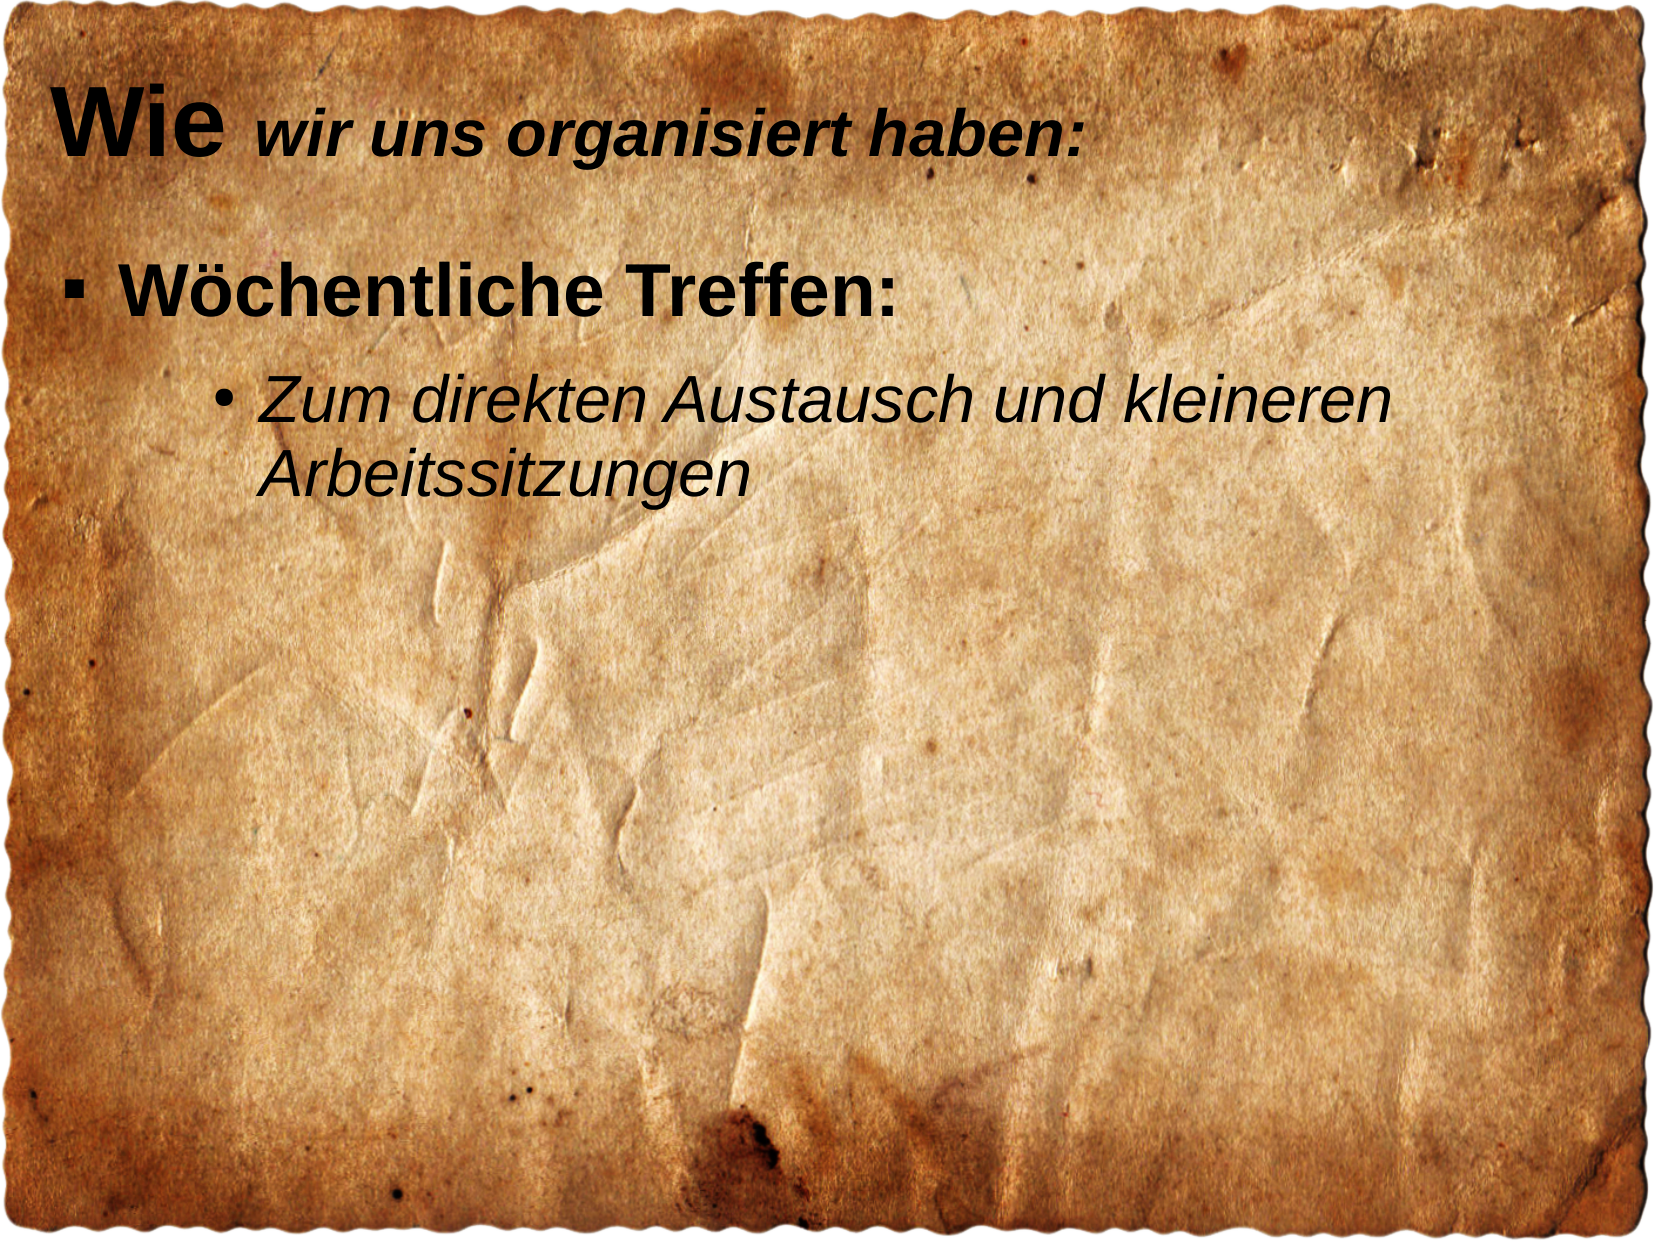

Wie wir uns organisiert haben:
# Wöchentliche Treffen:
Zum direkten Austausch und kleineren Arbeitssitzungen